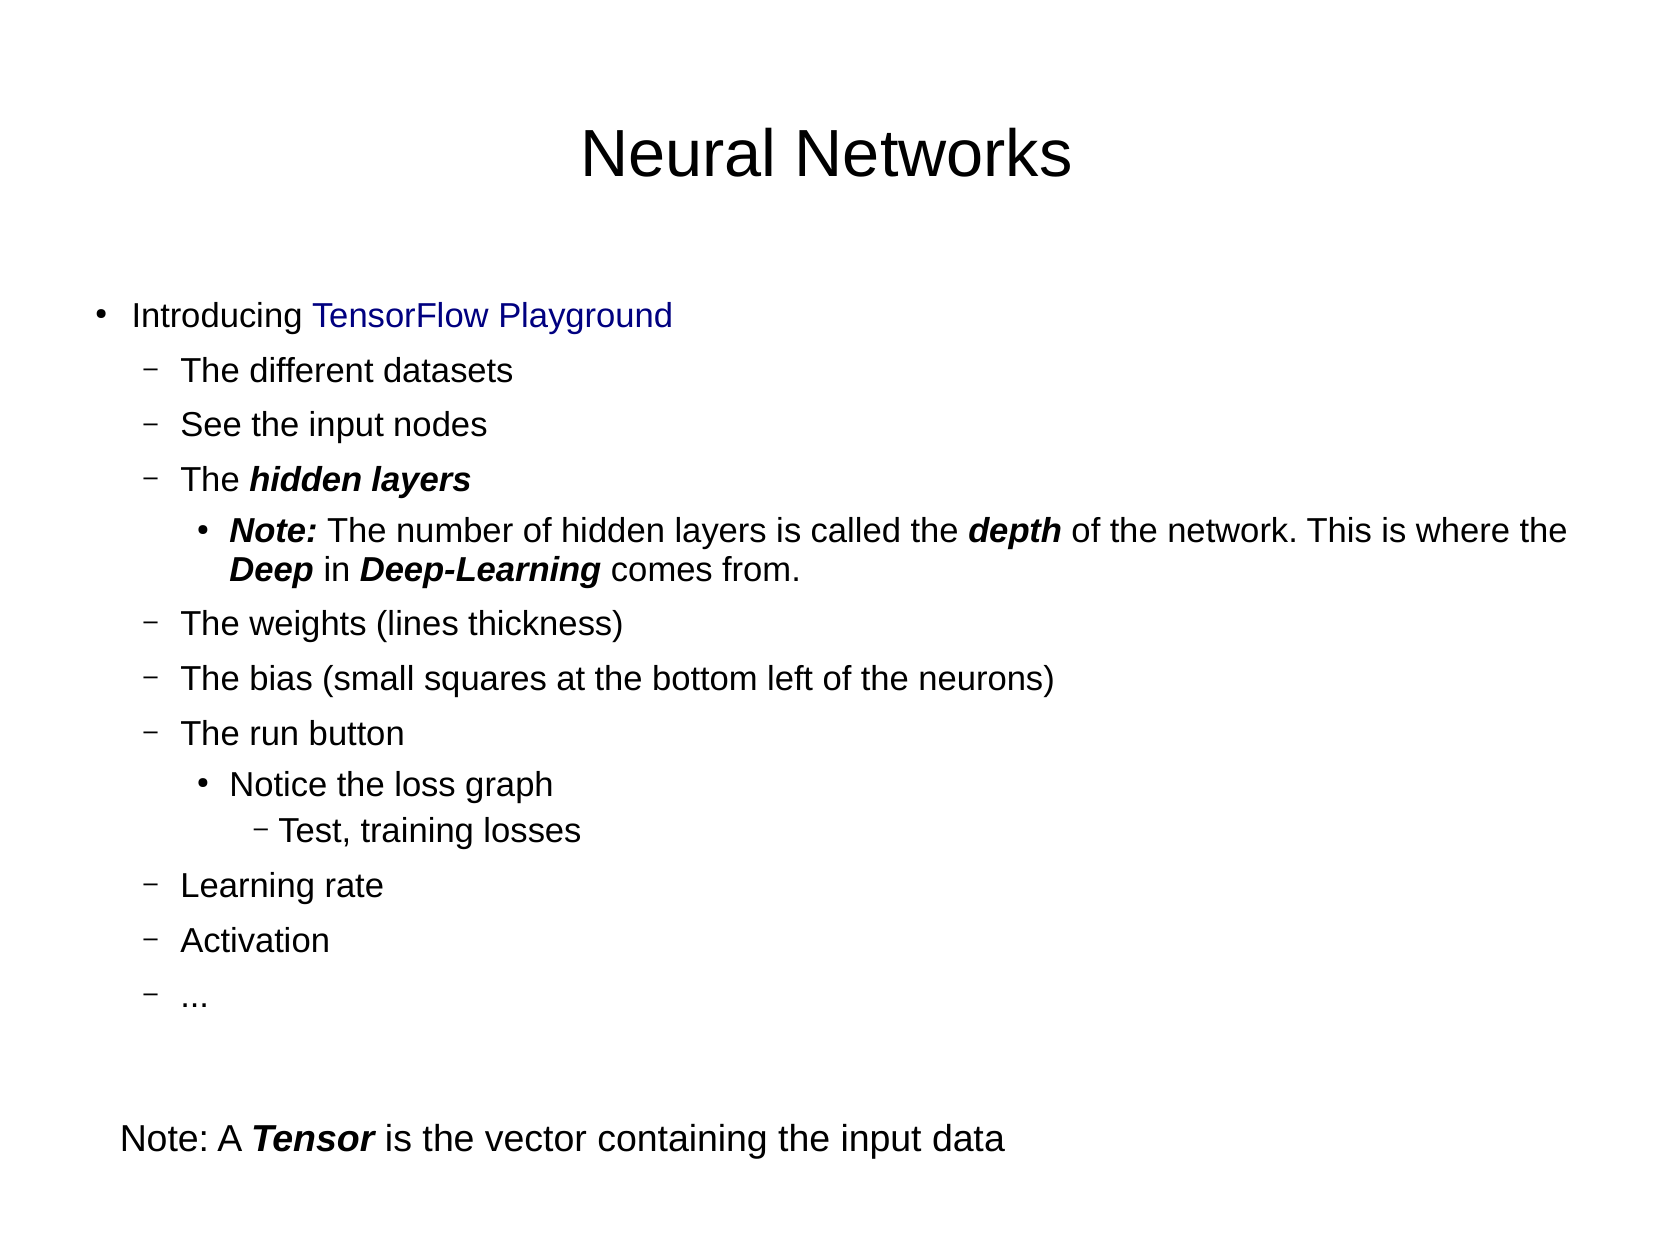

# Neural Networks
Introducing TensorFlow Playground
The different datasets
See the input nodes
The hidden layers
Note: The number of hidden layers is called the depth of the network. This is where the Deep in Deep-Learning comes from.
The weights (lines thickness)
The bias (small squares at the bottom left of the neurons)
The run button
Notice the loss graph
Test, training losses
Learning rate
Activation
...
Note: A Tensor is the vector containing the input data